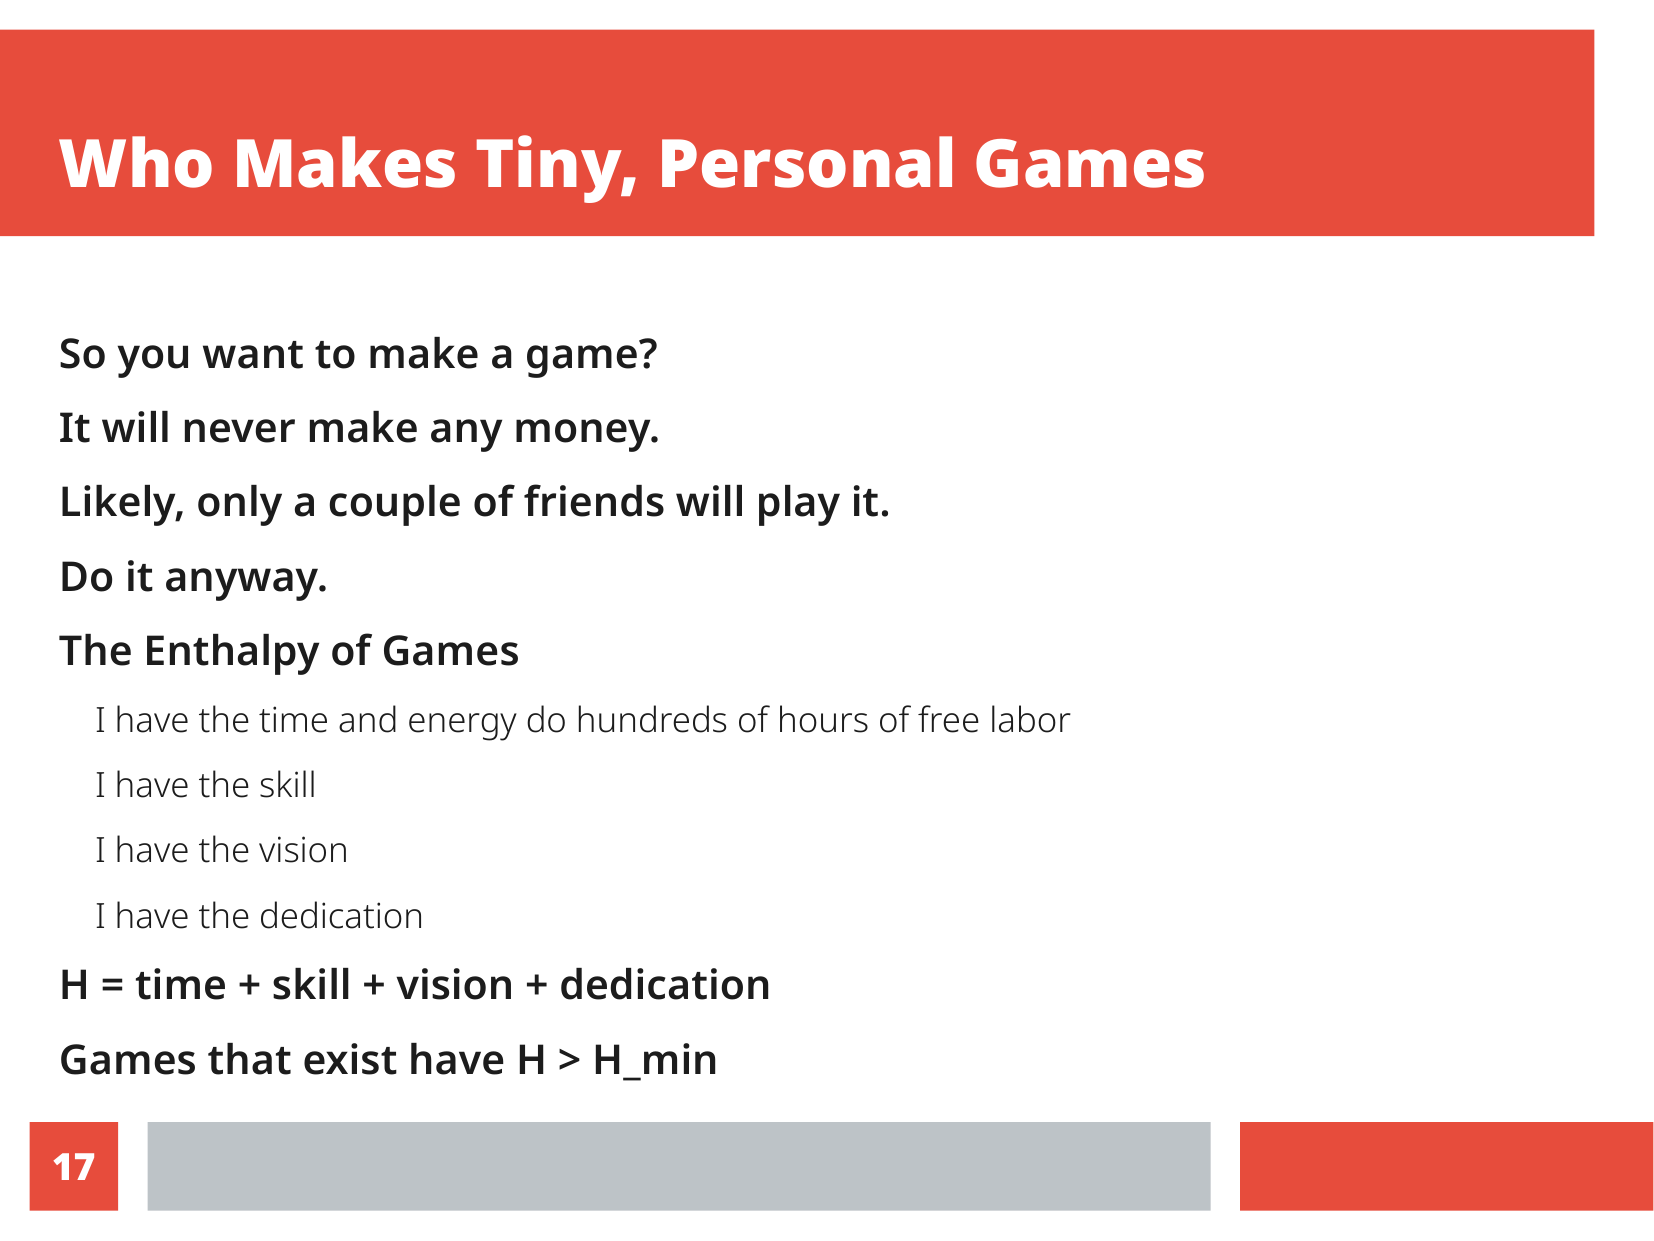

# Who Makes Tiny, Personal Games
So you want to make a game?
It will never make any money.
Likely, only a couple of friends will play it.
Do it anyway.
The Enthalpy of Games
I have the time and energy do hundreds of hours of free labor
I have the skill
I have the vision
I have the dedication
H = time + skill + vision + dedication
Games that exist have H > H_min
17